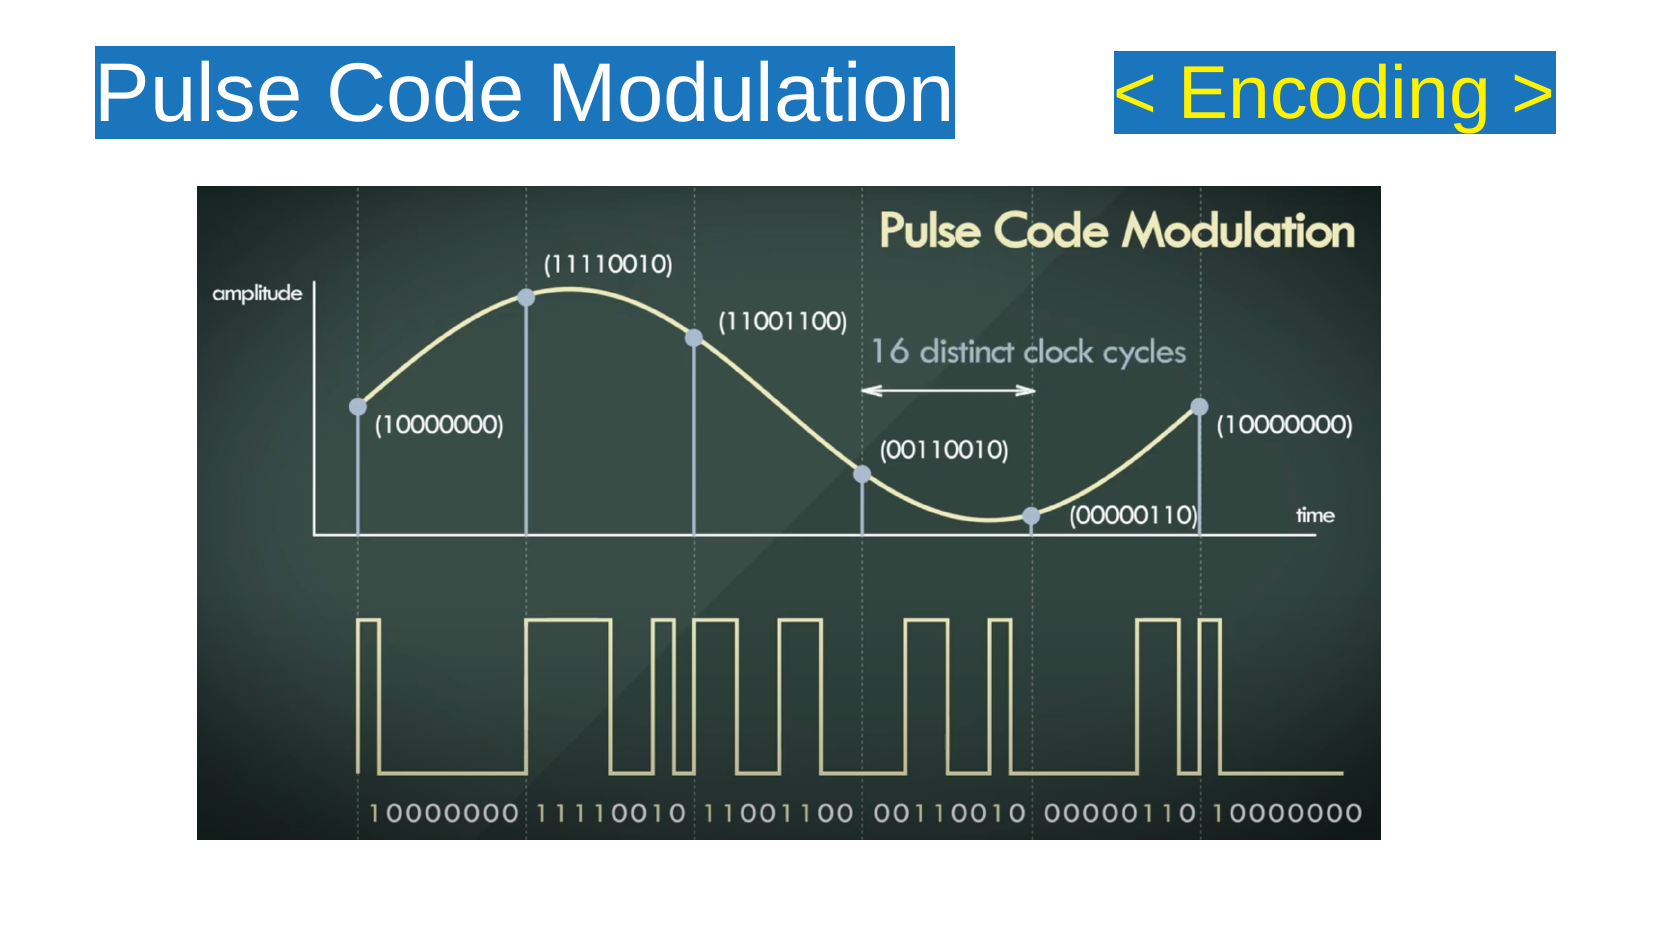

< Encoding >
# Pulse Code Modulation